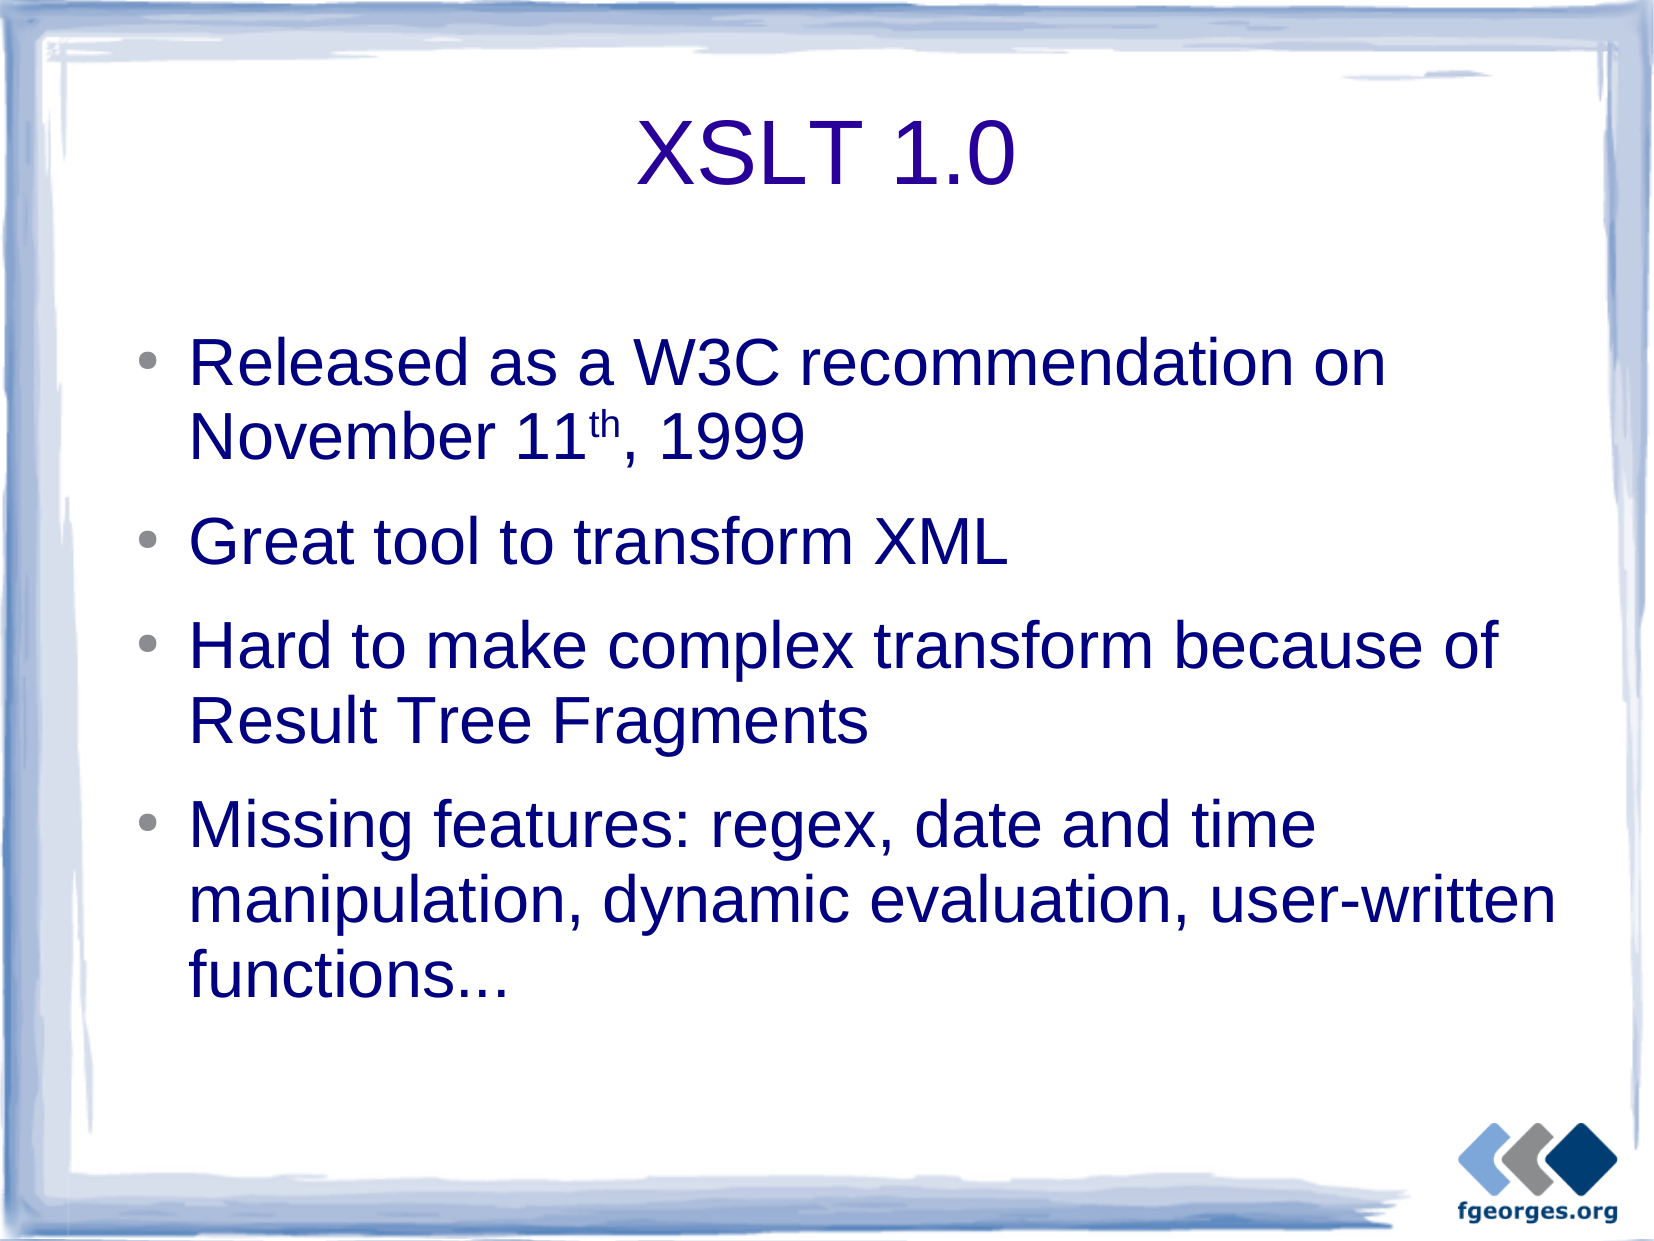

# XSLT 1.0
Released as a W3C recommendation on November 11th, 1999
Great tool to transform XML
Hard to make complex transform because of Result Tree Fragments
Missing features: regex, date and time manipulation, dynamic evaluation, user-written functions...